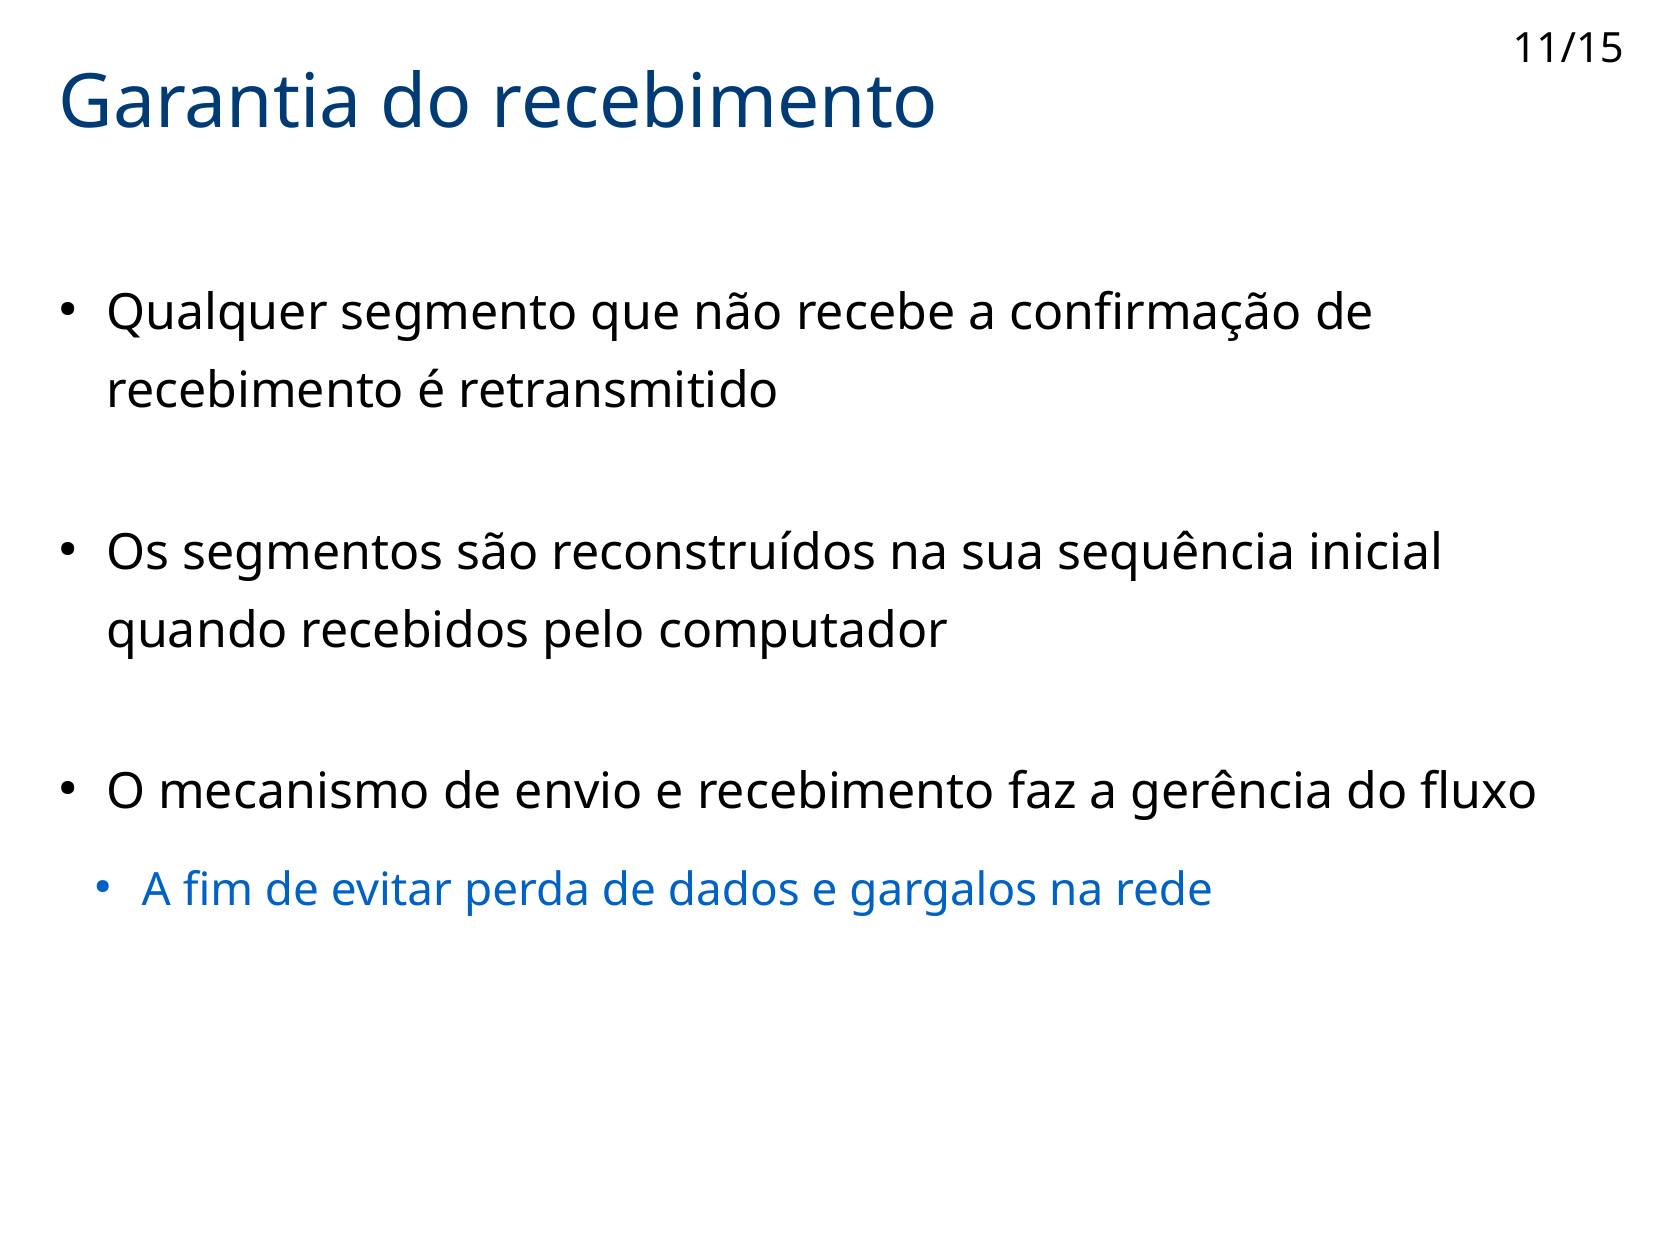

11
# Garantia do recebimento
Qualquer segmento que não recebe a confirmação de recebimento é retransmitido
Os segmentos são reconstruídos na sua sequência inicial quando recebidos pelo computador
O mecanismo de envio e recebimento faz a gerência do fluxo
A fim de evitar perda de dados e gargalos na rede